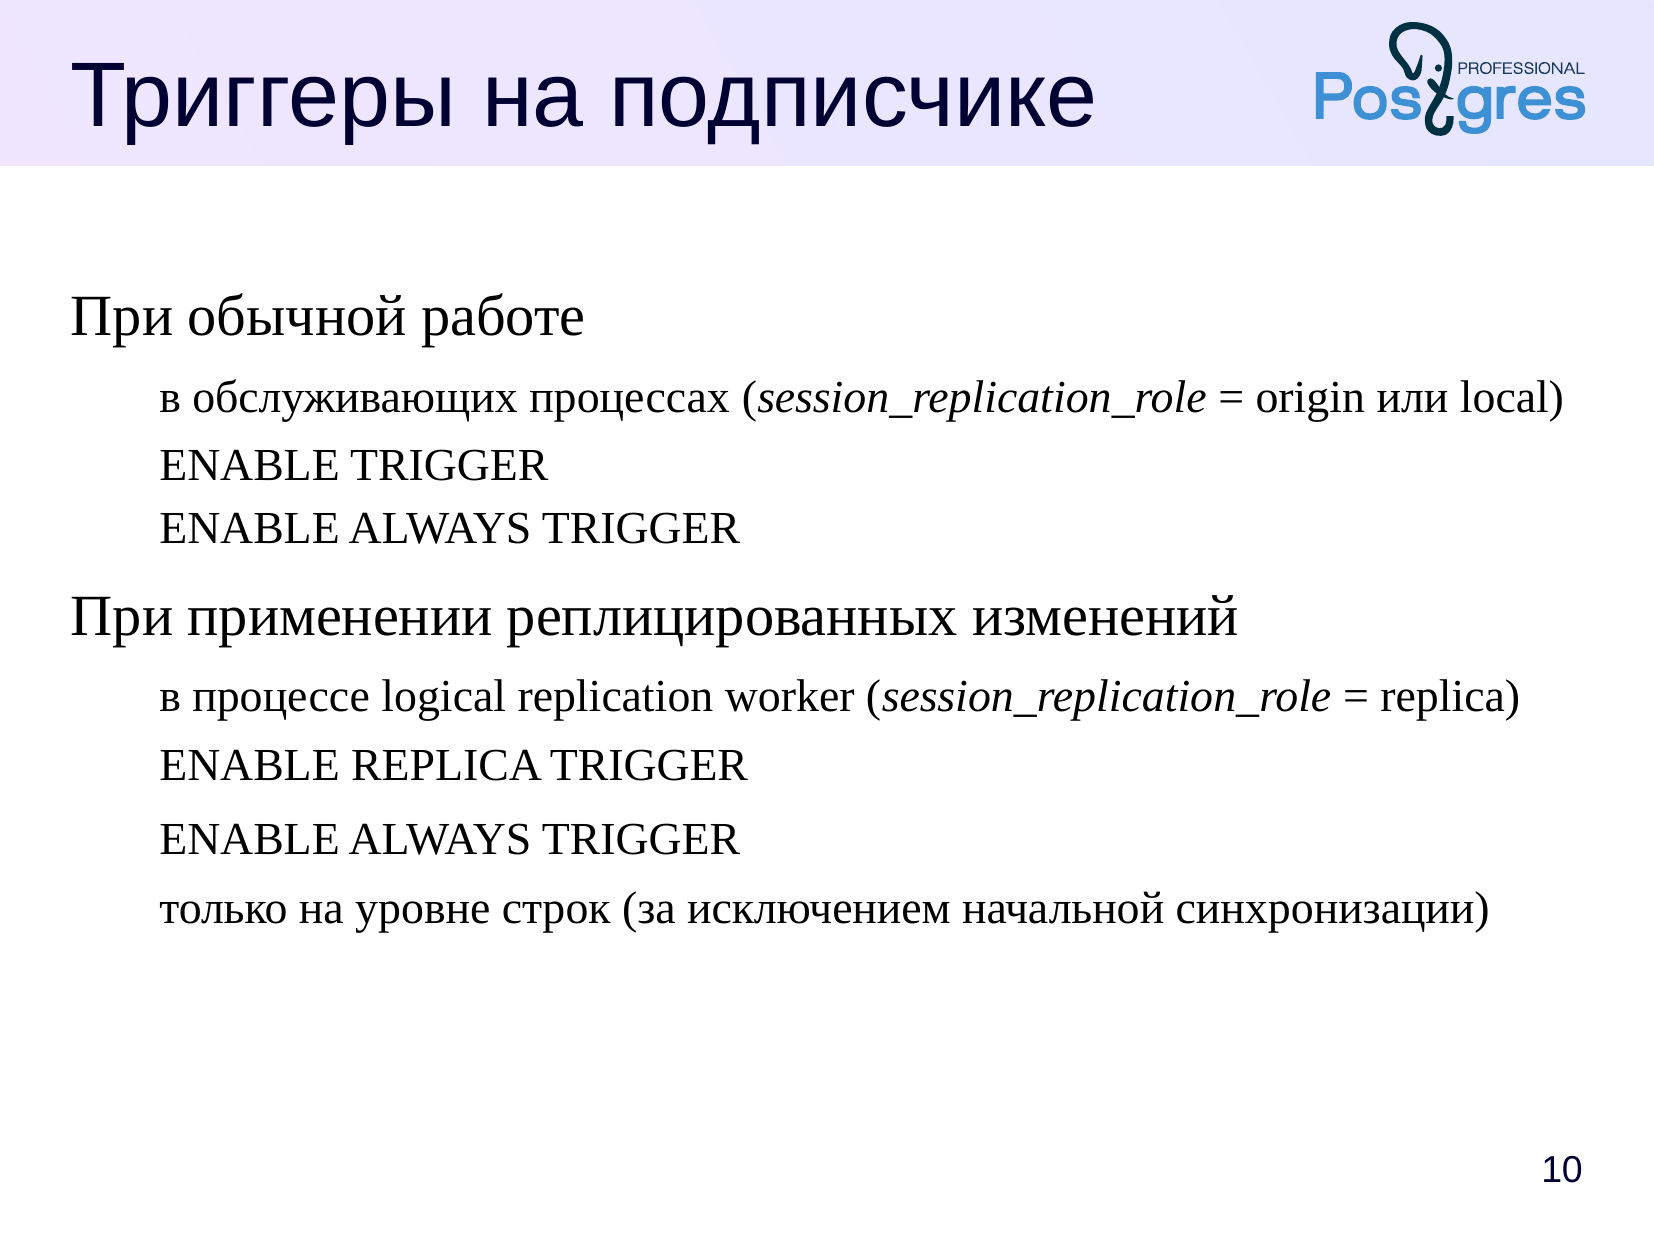

# Триггеры на подписчике
При обычной работе
в обслуживающих процессах (session_replication_role = origin или local)
ENABLE TRIGGER
ENABLE ALWAYS TRIGGER
При применении реплицированных изменений
в процессе logical replication worker (session_replication_role = replica)
ENABLE REPLICA TRIGGER
ENABLE ALWAYS TRIGGER
только на уровне строк (за исключением начальной синхронизации)